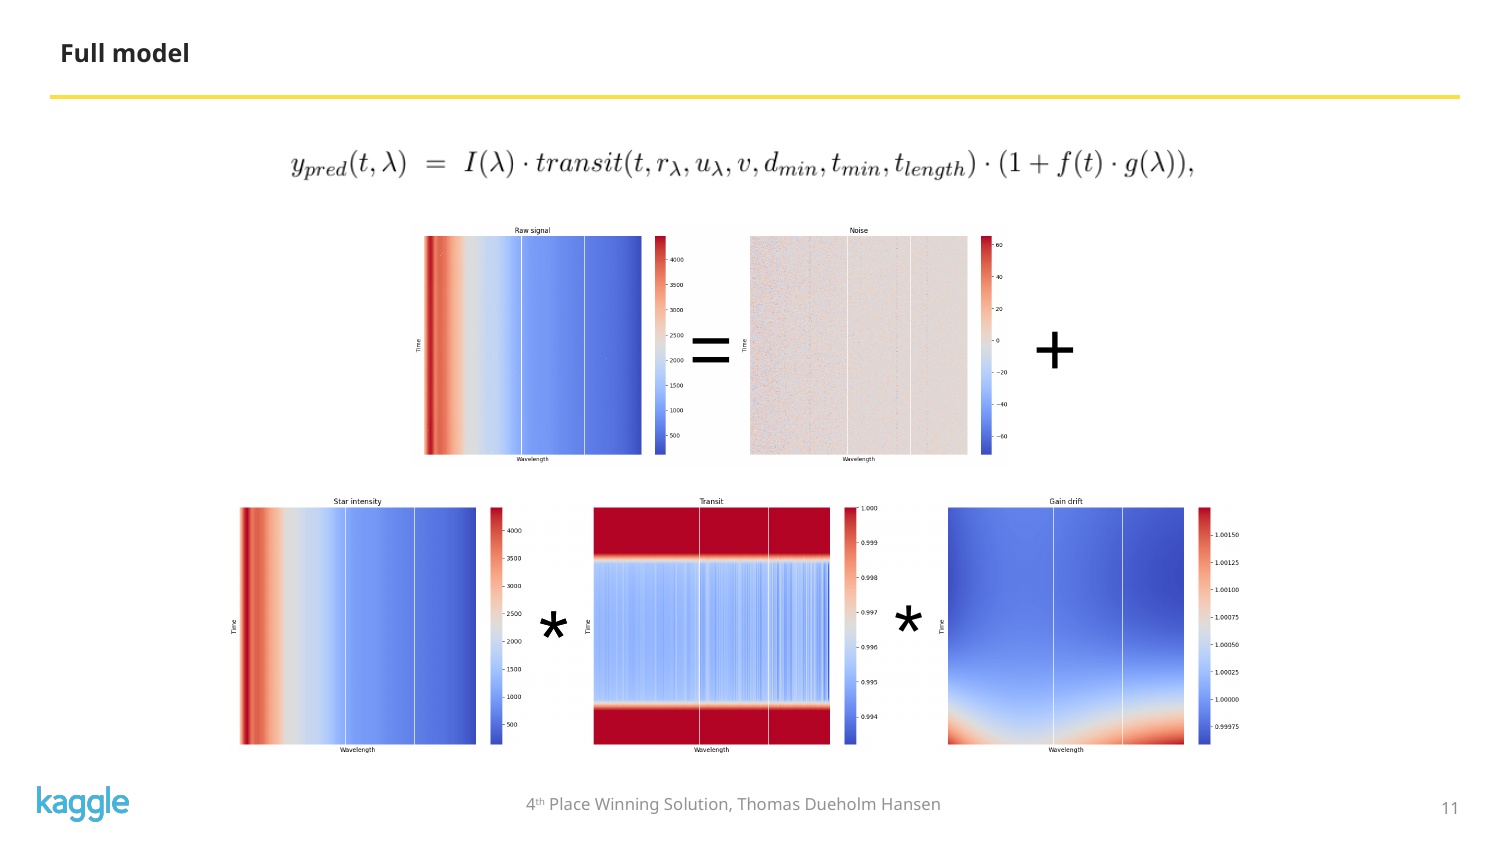

Full model
=
+
*
*
*